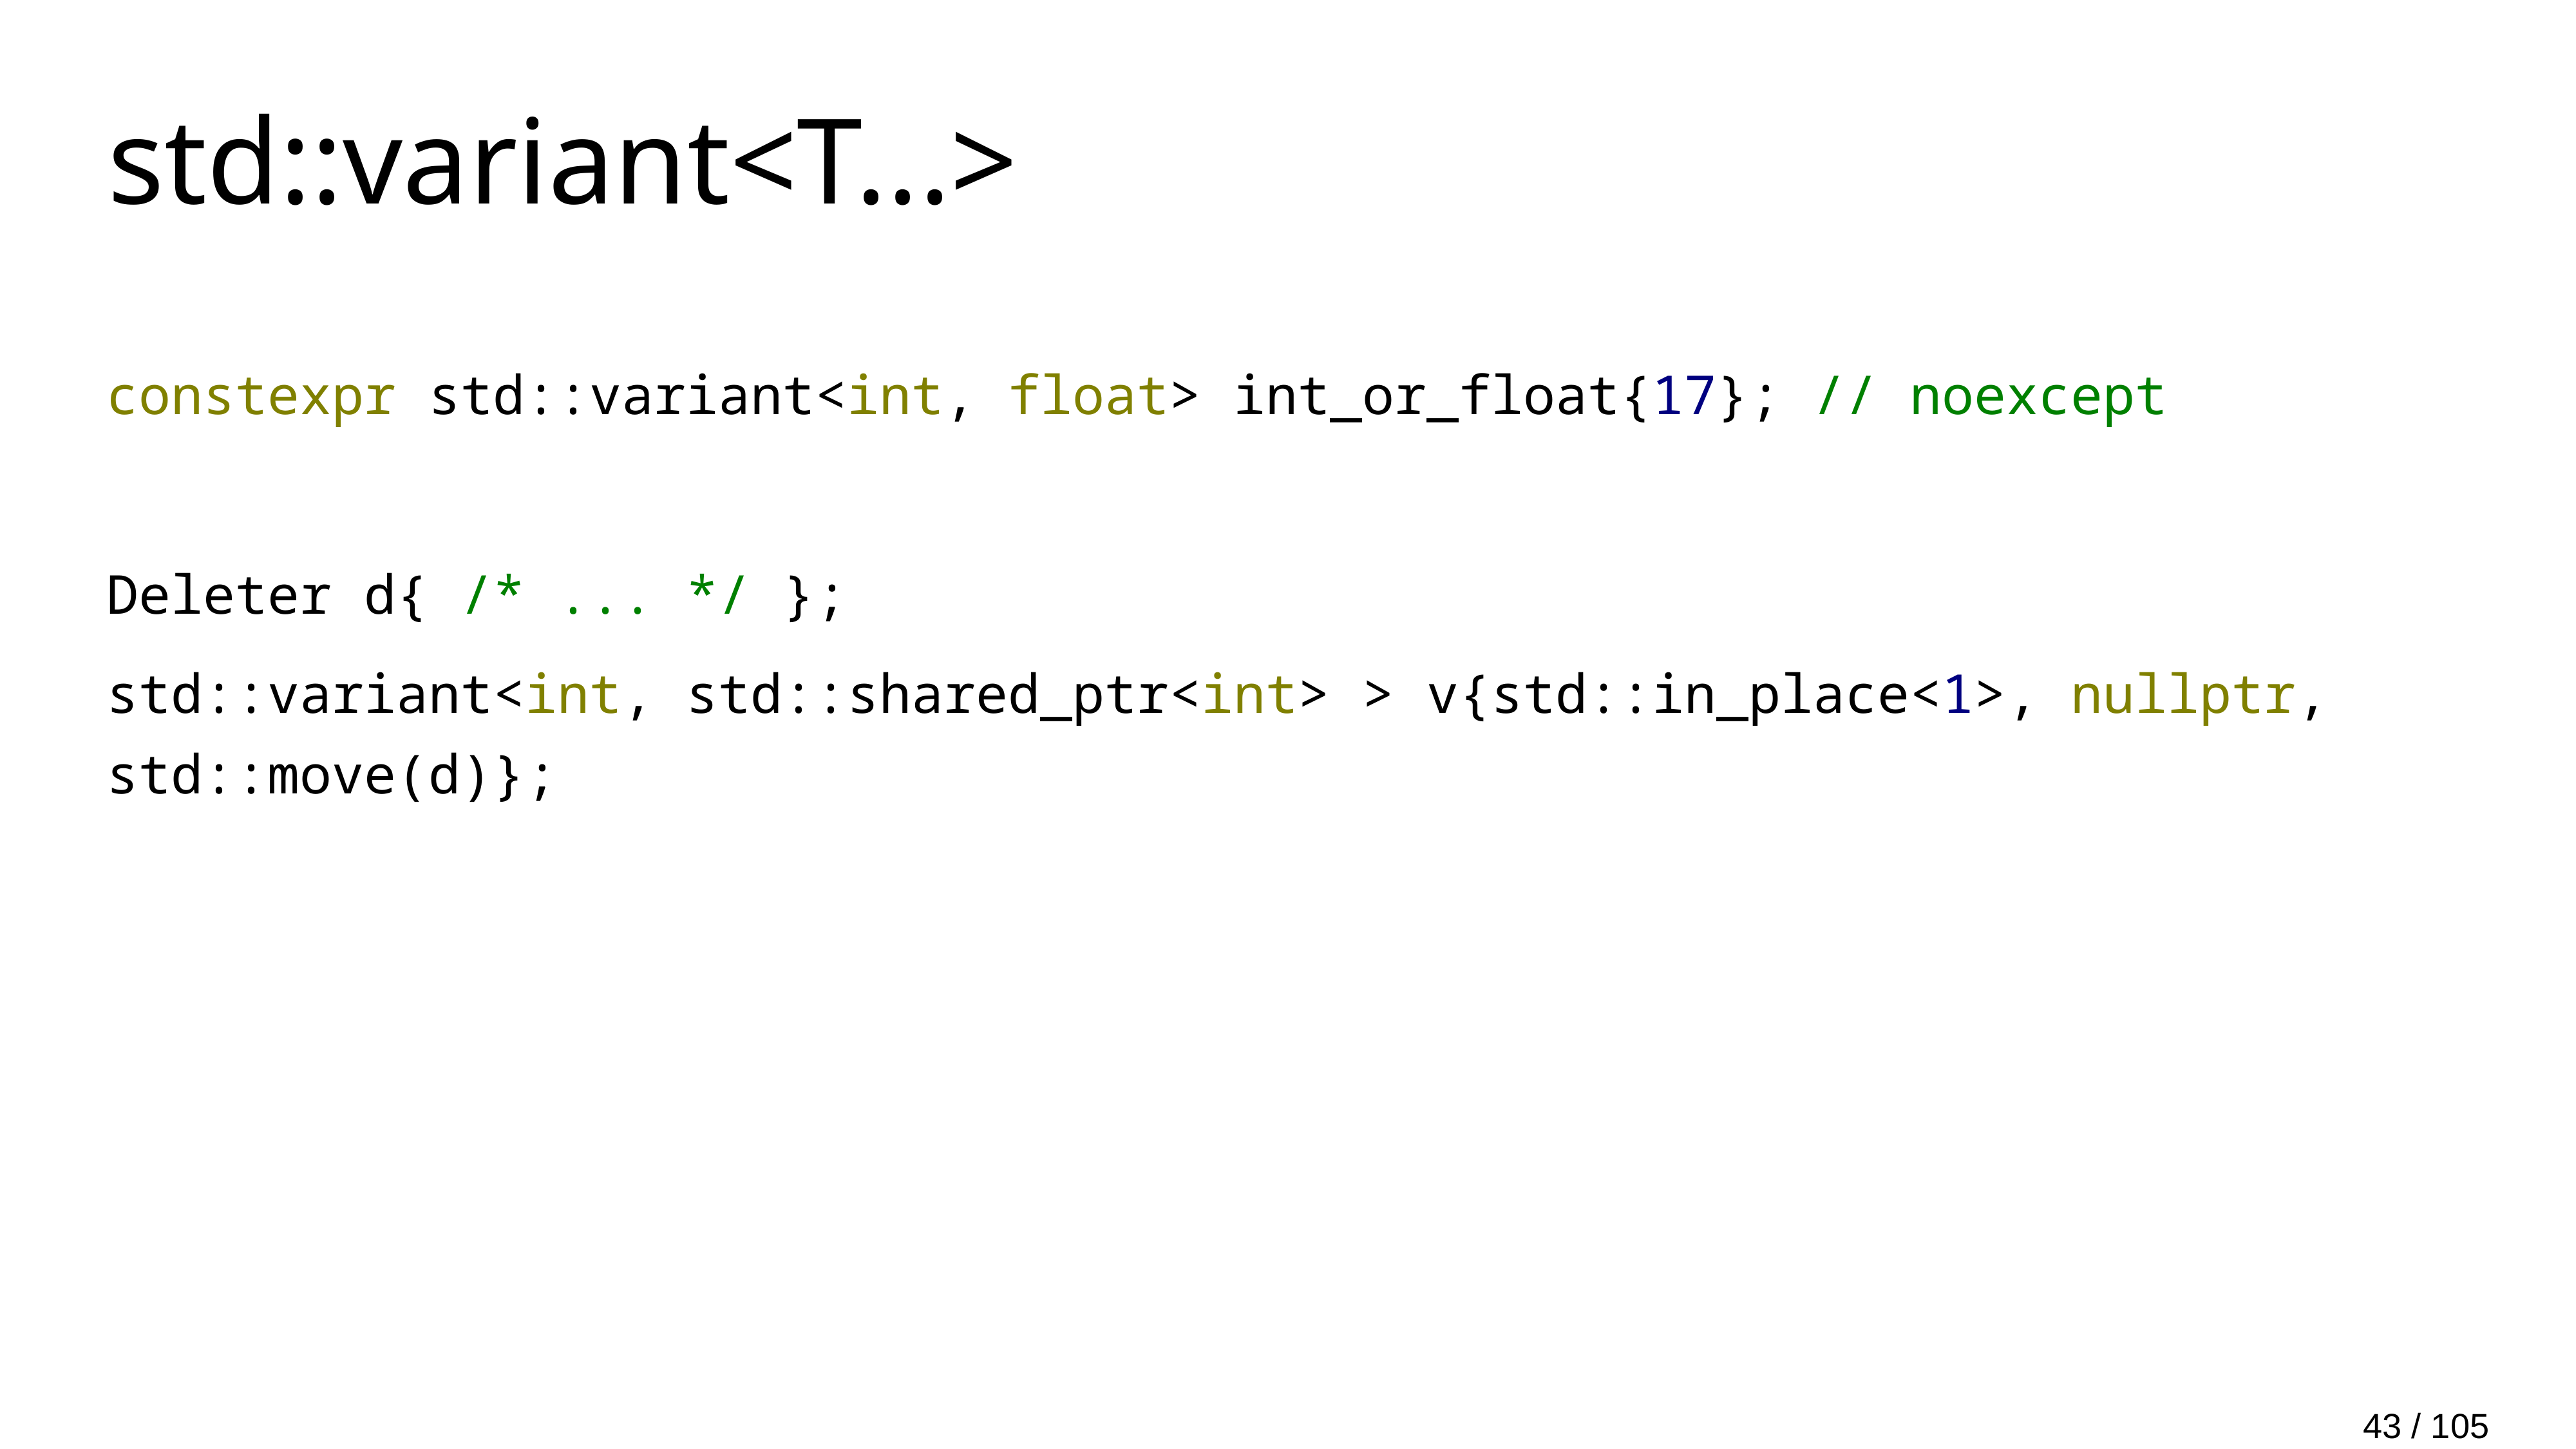

# std::variant<T...>
constexpr std::variant<int, float> int_or_float{17}; // noexcept
Deleter d{ /* ... */ };
std::variant<int, std::shared_ptr<int> > v{std::in_place<1>, nullptr, std::move(d)};